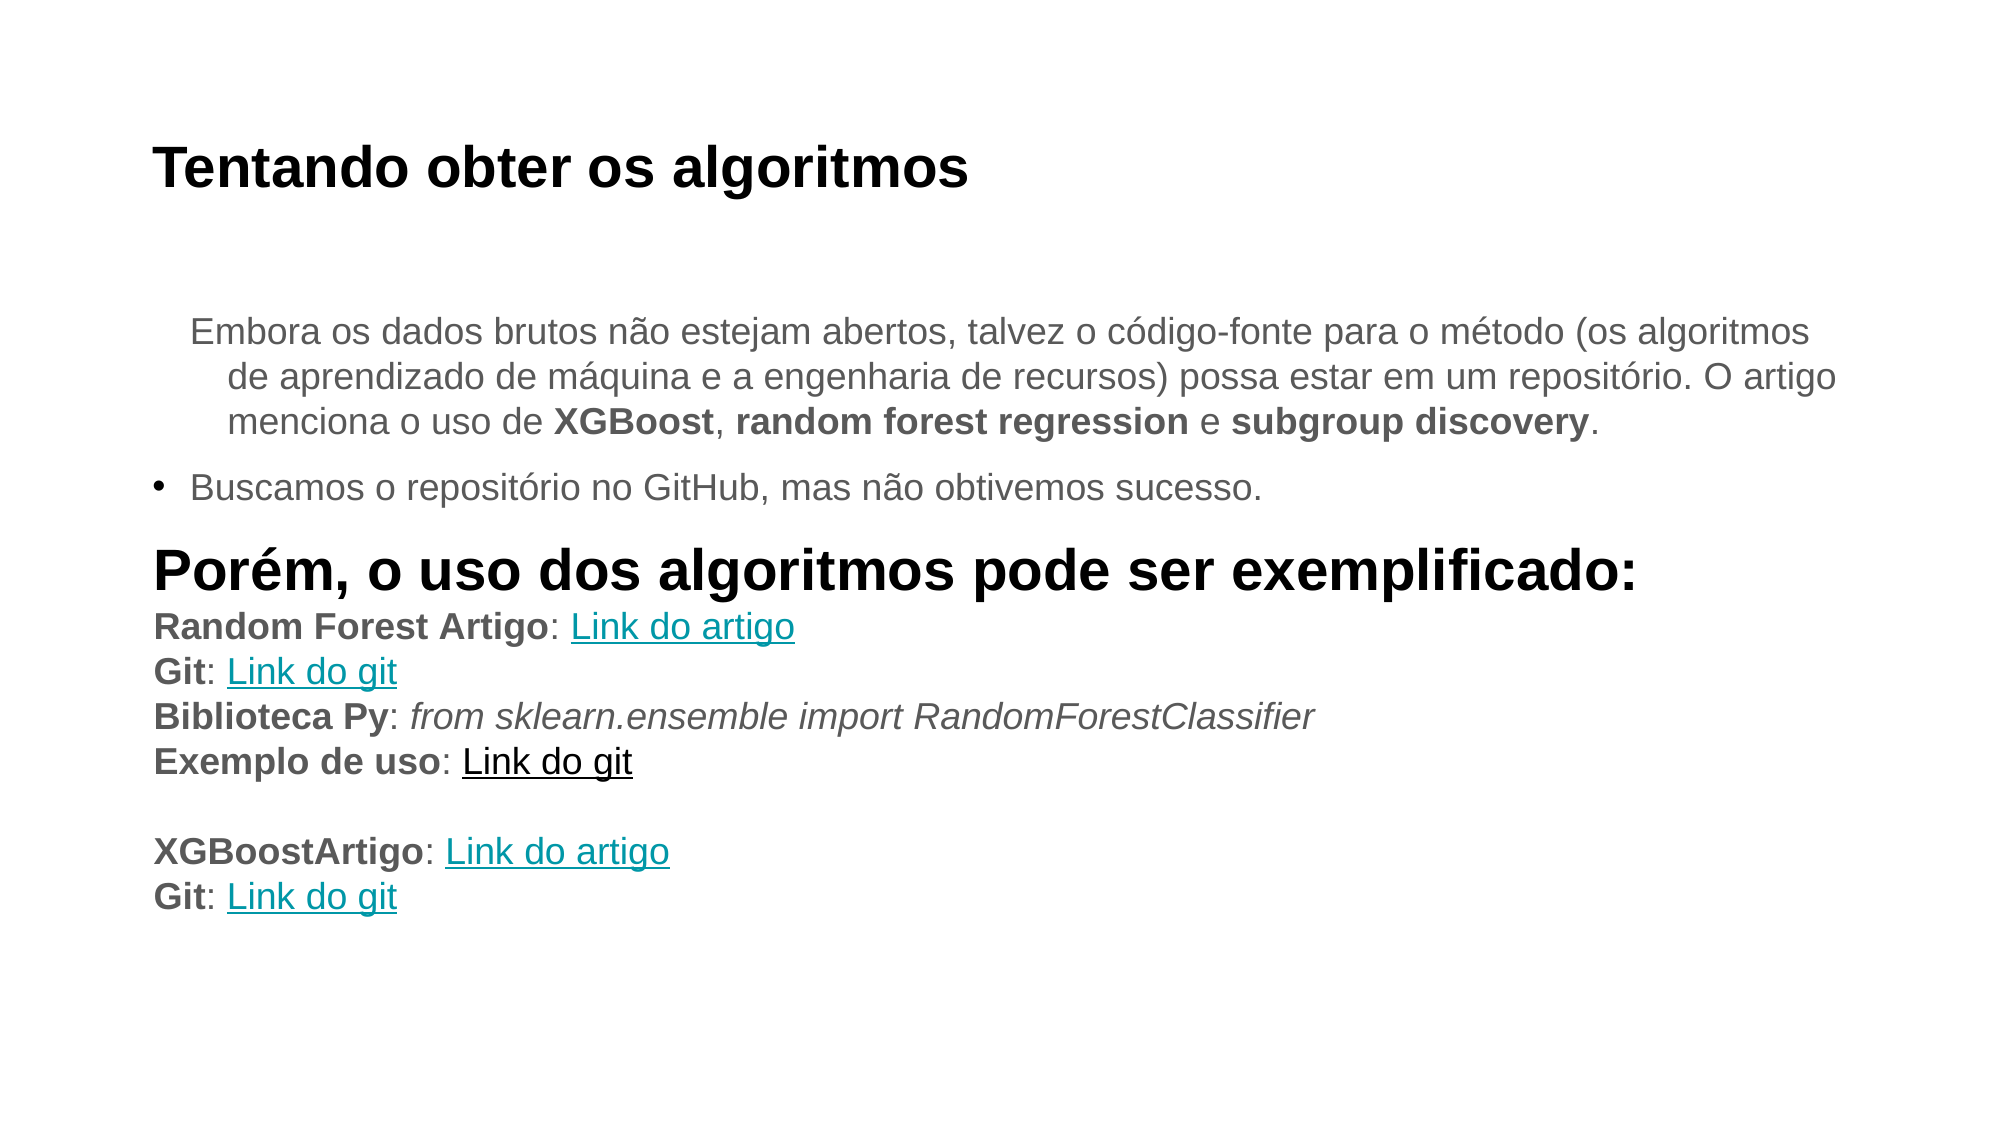

# Tentando obter os algoritmos
Embora os dados brutos não estejam abertos, talvez o código-fonte para o método (os algoritmos de aprendizado de máquina e a engenharia de recursos) possa estar em um repositório. O artigo menciona o uso de XGBoost, random forest regression e subgroup discovery.
Buscamos o repositório no GitHub, mas não obtivemos sucesso.
Porém, o uso dos algoritmos pode ser exemplificado:
Random Forest Artigo: Link do artigo
Git: Link do git
Biblioteca Py: from sklearn.ensemble import RandomForestClassifier
Exemplo de uso: Link do git
XGBoostArtigo: Link do artigo
Git: Link do git